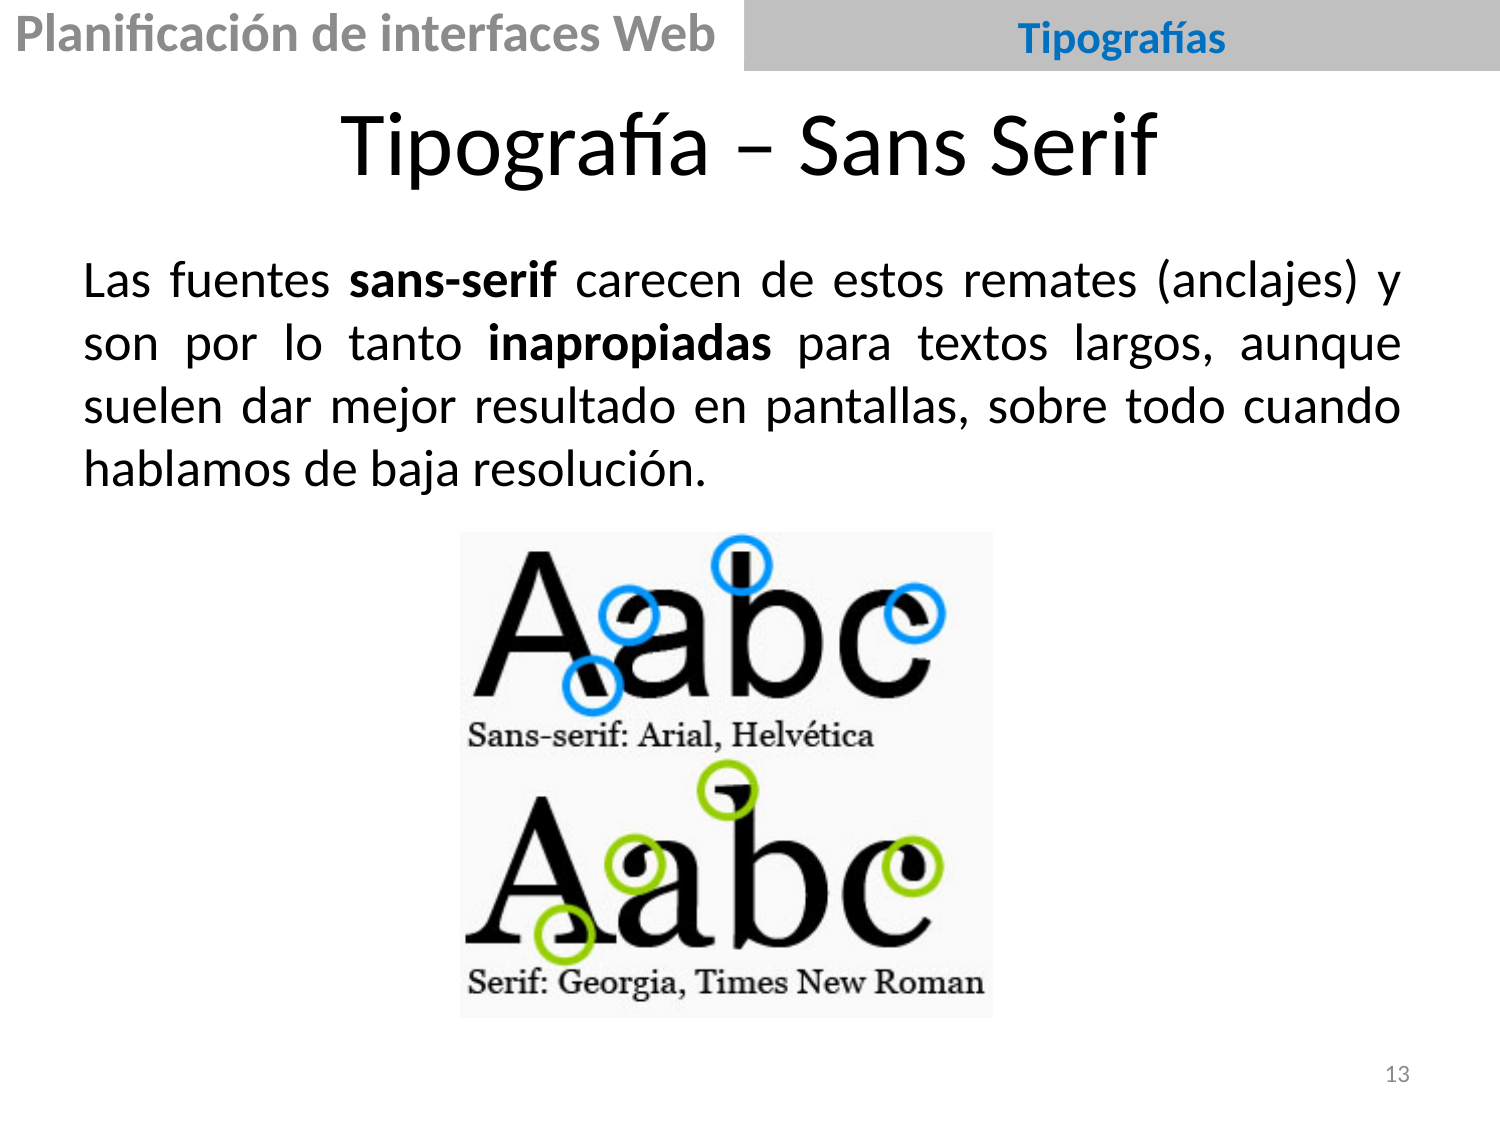

Planificación de interfaces Web
Tipografías
# Tipografía – Sans Serif
Las fuentes sans-serif carecen de estos remates (anclajes) y son por lo tanto inapropiadas para textos largos, aunque suelen dar mejor resultado en pantallas, sobre todo cuando hablamos de baja resolución.